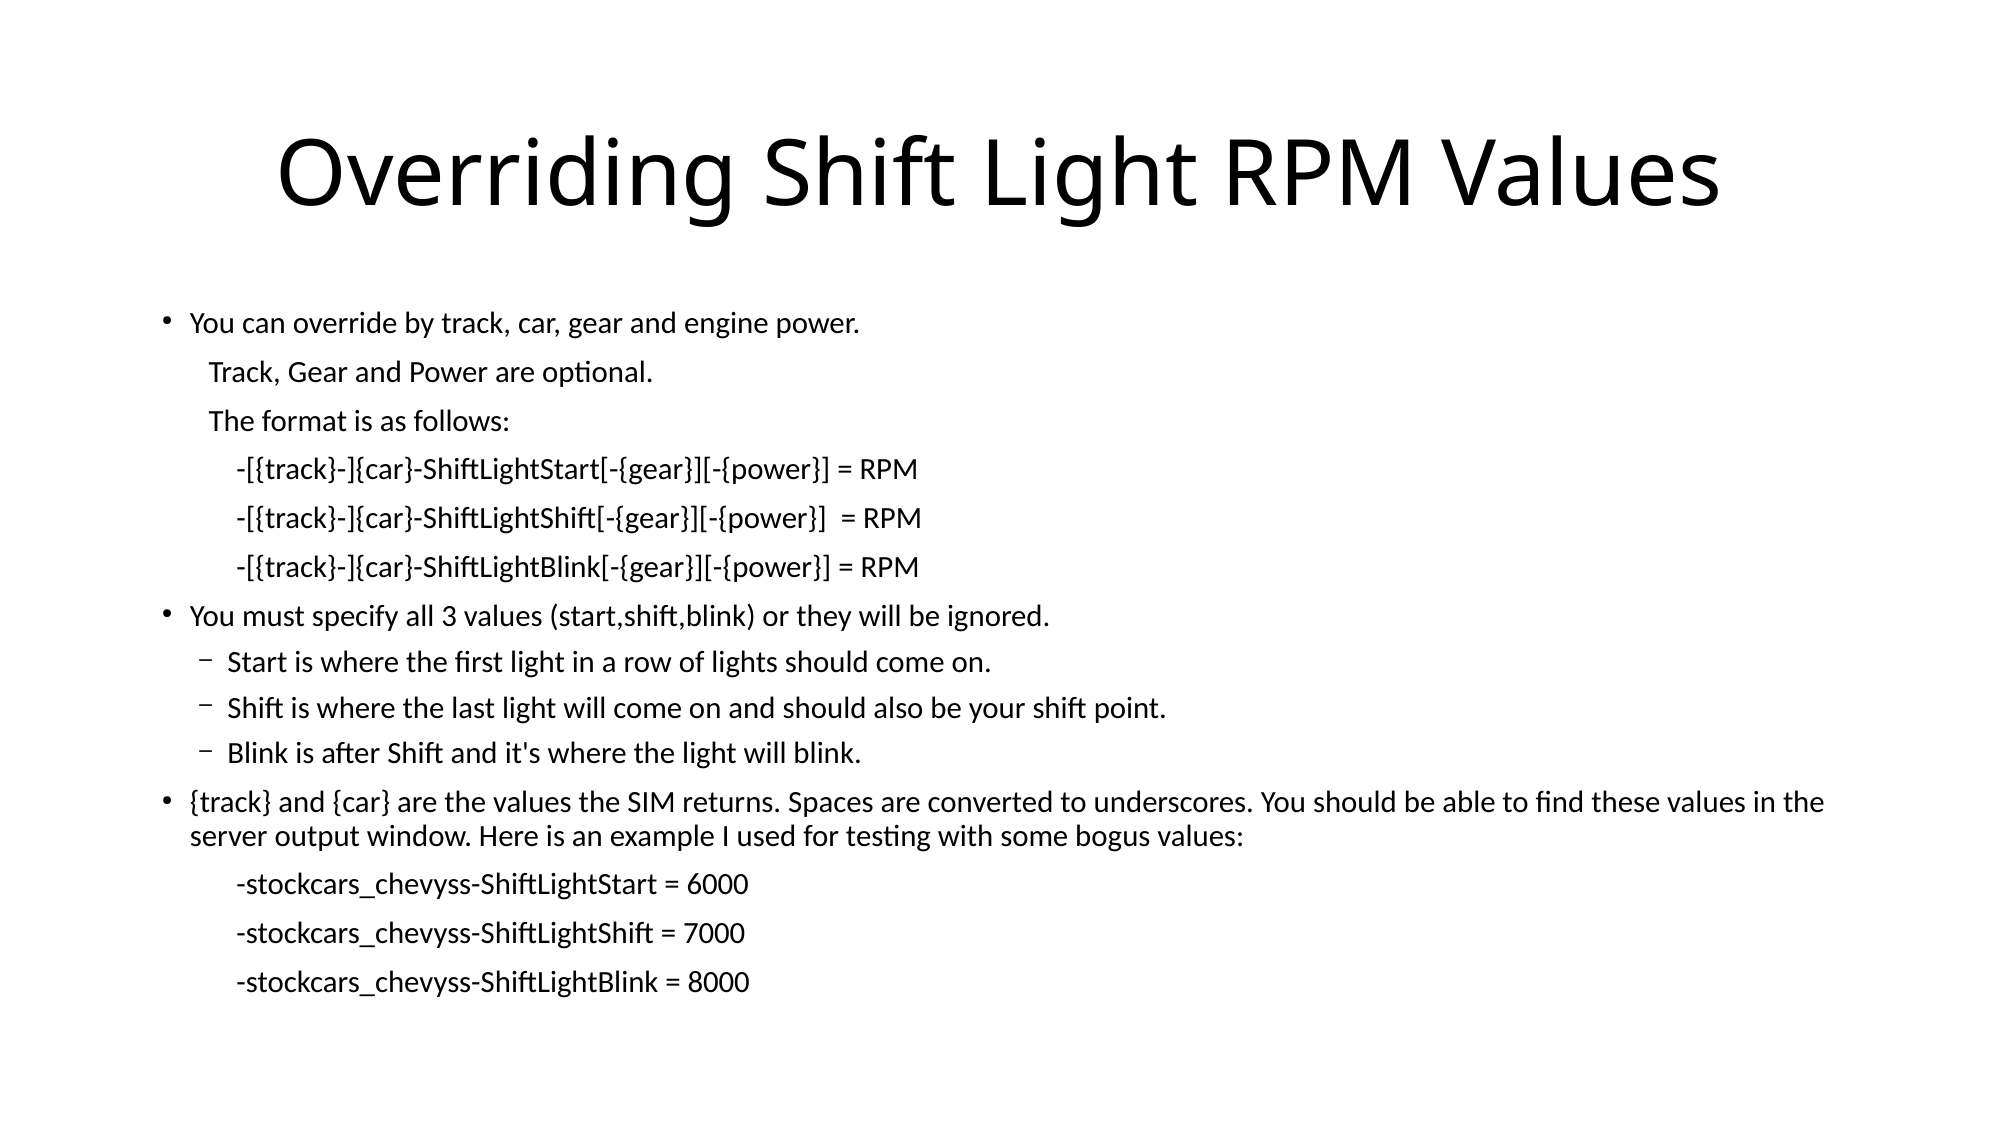

# Overriding Shift Light RPM Values
You can override by track, car, gear and engine power.
 Track, Gear and Power are optional.
 The format is as follows:
 -[{track}-]{car}-ShiftLightStart[-{gear}][-{power}] = RPM
 -[{track}-]{car}-ShiftLightShift[-{gear}][-{power}] = RPM
 -[{track}-]{car}-ShiftLightBlink[-{gear}][-{power}] = RPM
You must specify all 3 values (start,shift,blink) or they will be ignored.
Start is where the first light in a row of lights should come on.
Shift is where the last light will come on and should also be your shift point.
Blink is after Shift and it's where the light will blink.
{track} and {car} are the values the SIM returns. Spaces are converted to underscores. You should be able to find these values in the server output window. Here is an example I used for testing with some bogus values:
 -stockcars_chevyss-ShiftLightStart = 6000
 -stockcars_chevyss-ShiftLightShift = 7000
 -stockcars_chevyss-ShiftLightBlink = 8000